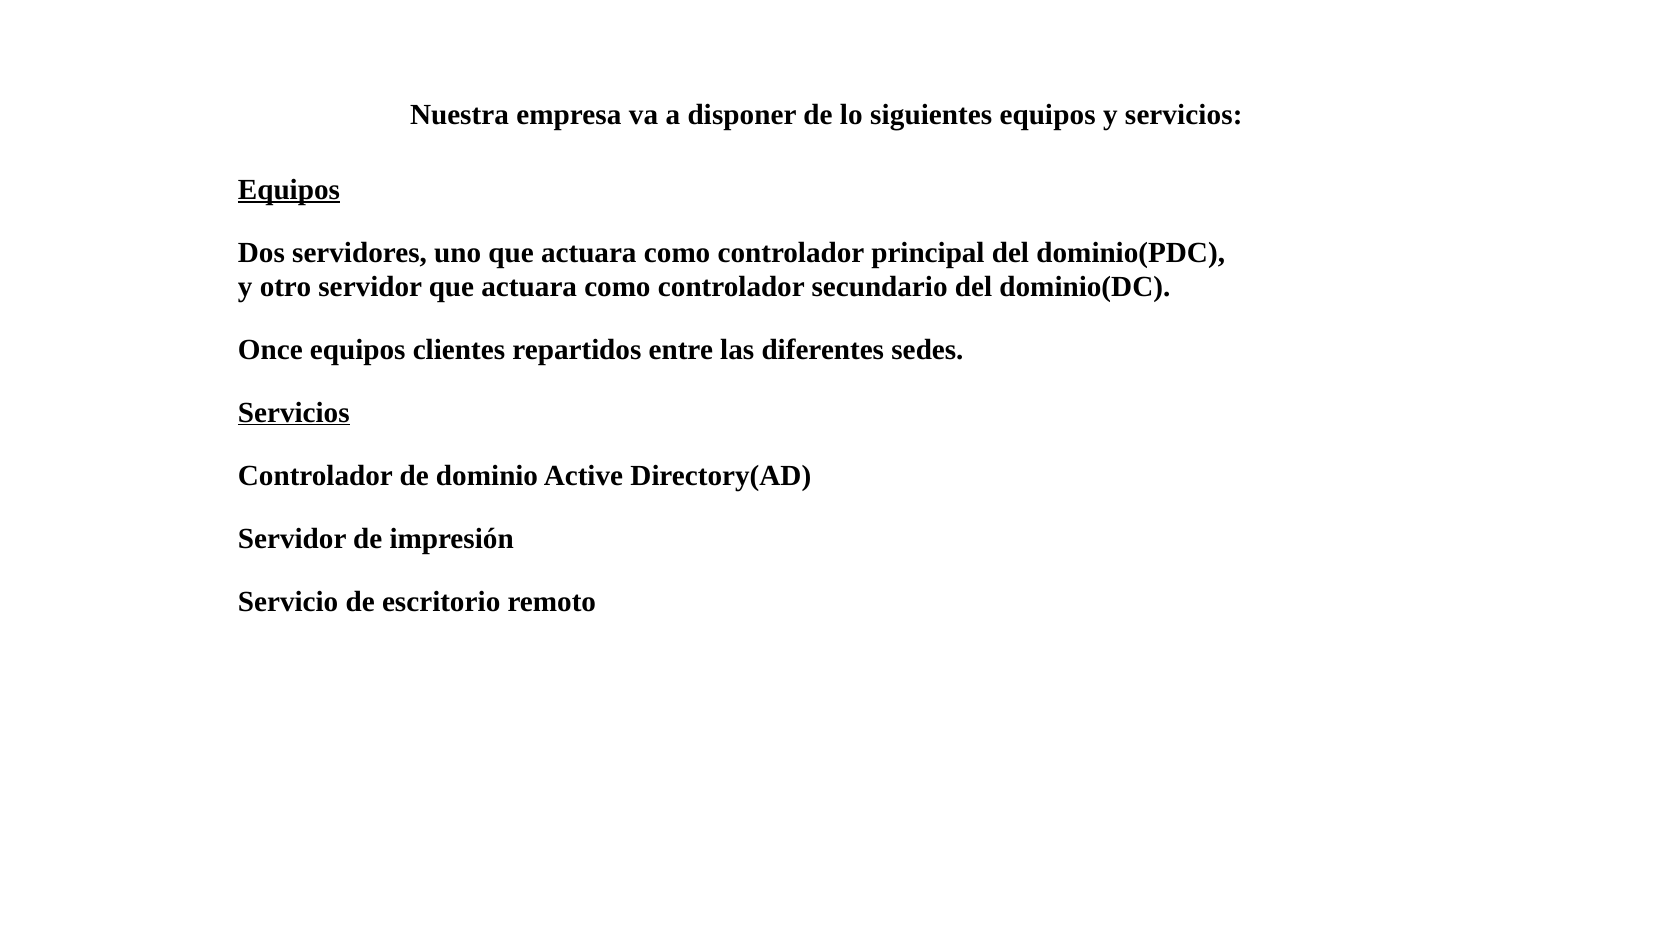

# Nuestra empresa va a disponer de lo siguientes equipos y servicios: